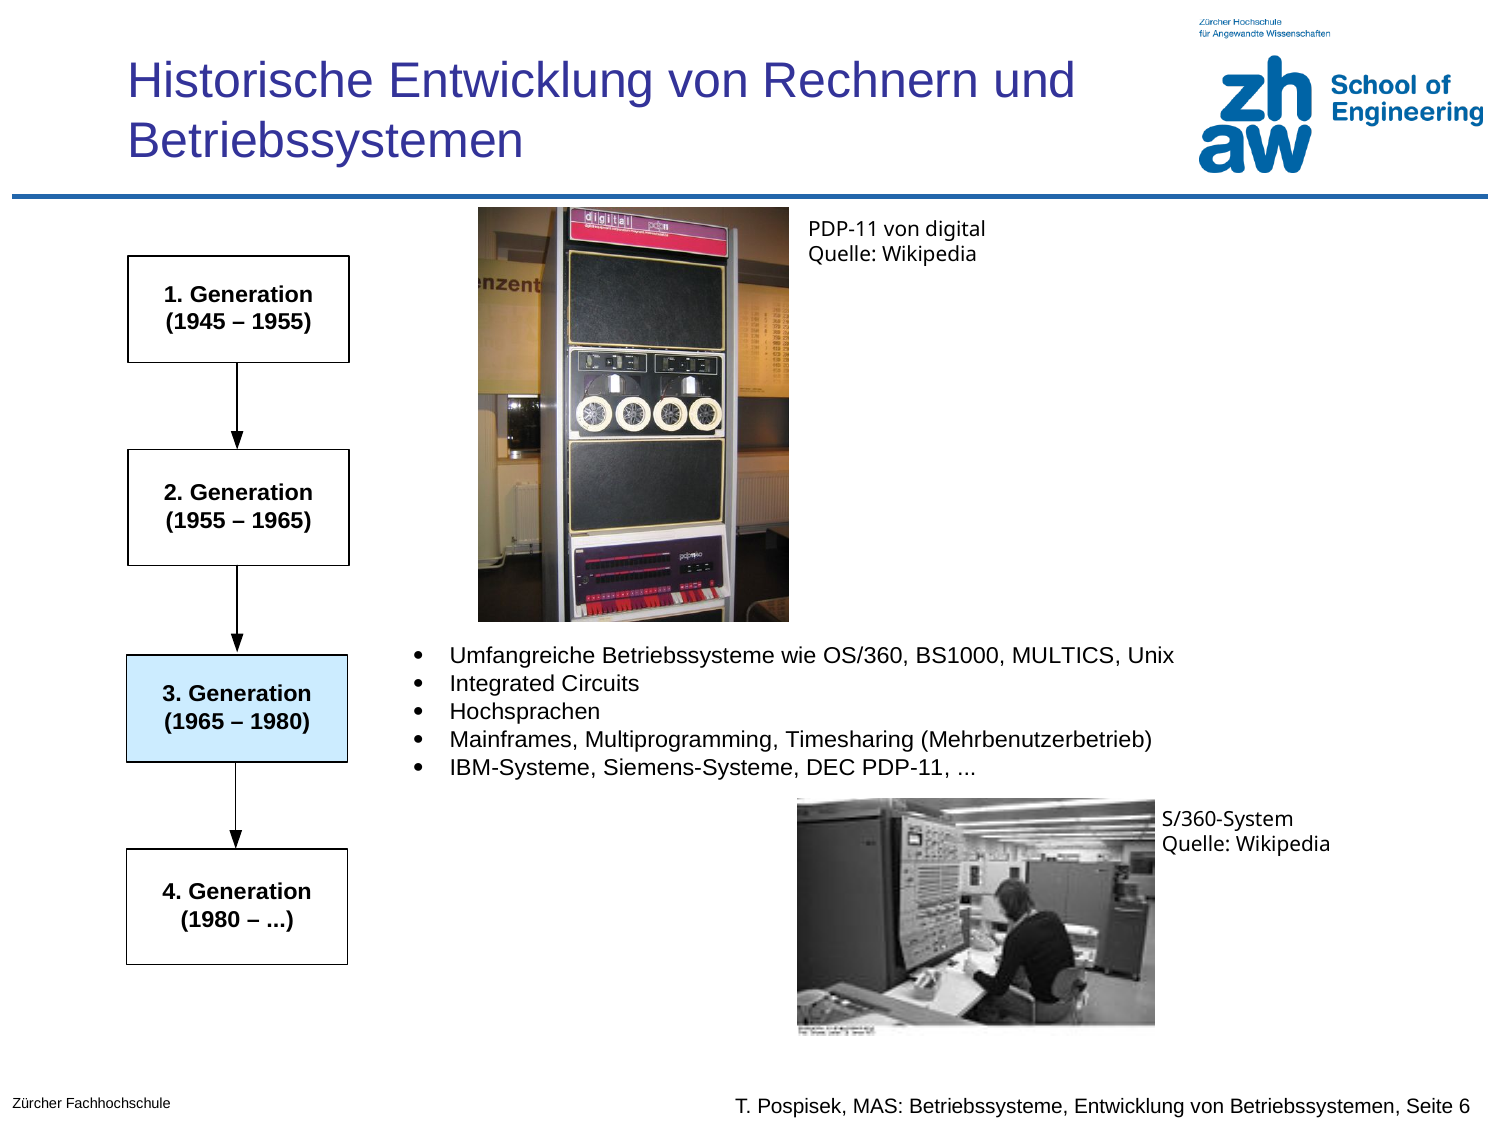

# Historische Entwicklung von Rechnern und Betriebssystemen
PDP-11 von digital
Quelle: Wikipedia
S/360-System
Quelle: Wikipedia